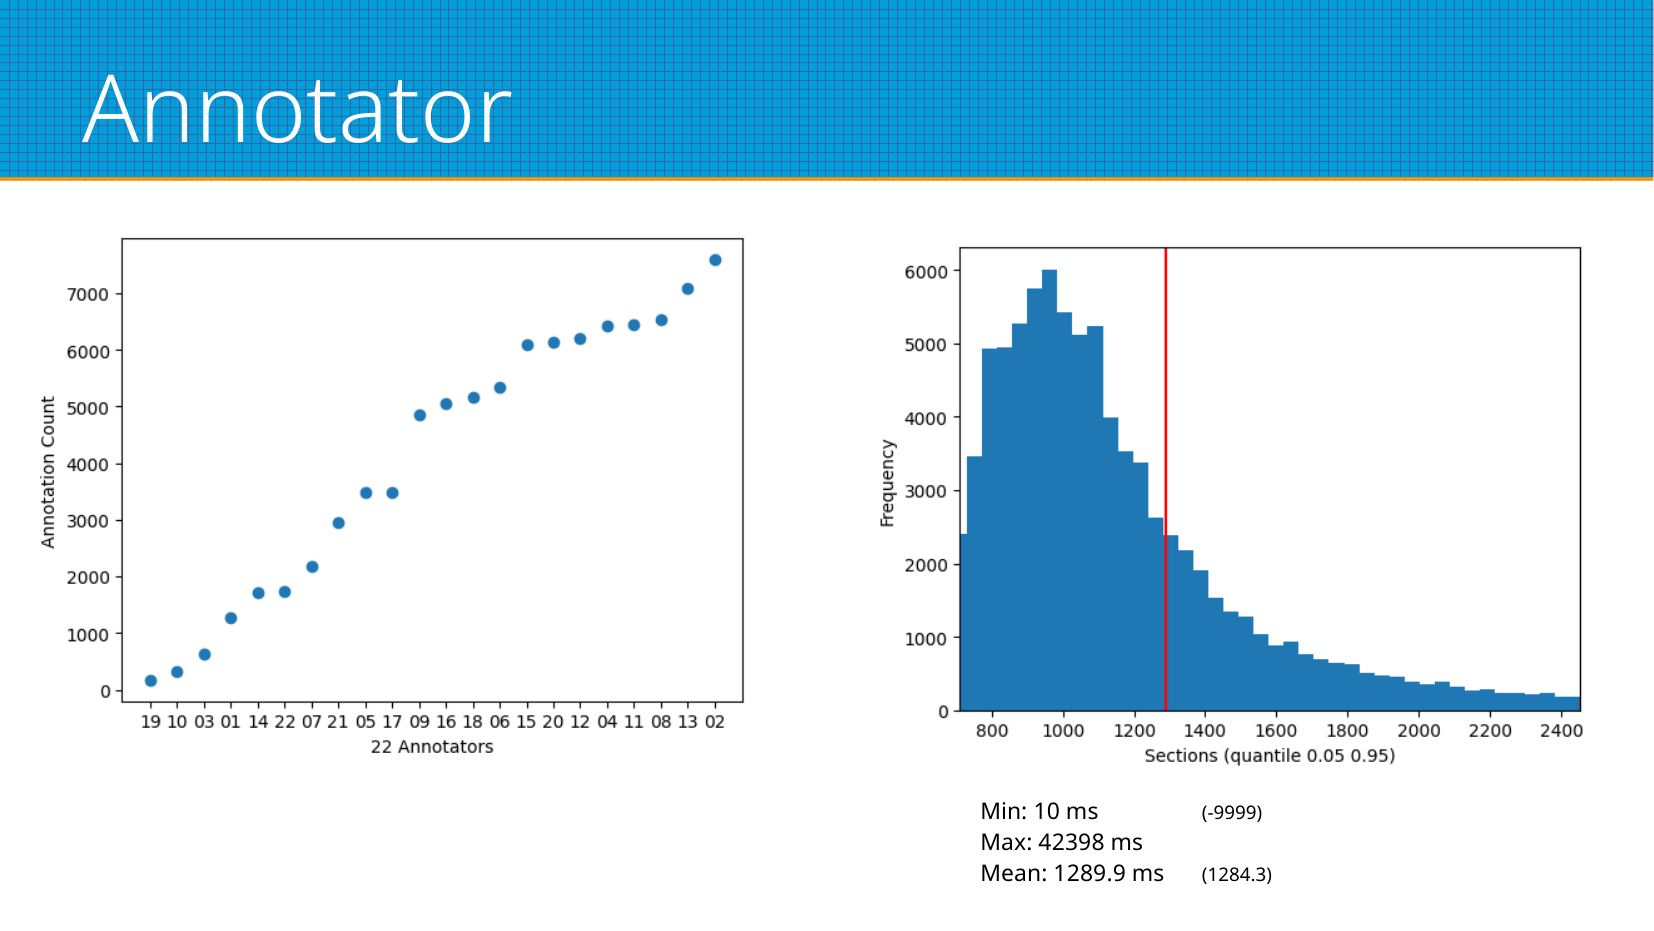

# Annotator
Min: 10 ms		(-9999)
Max: 42398 ms
Mean: 1289.9 ms 	(1284.3)